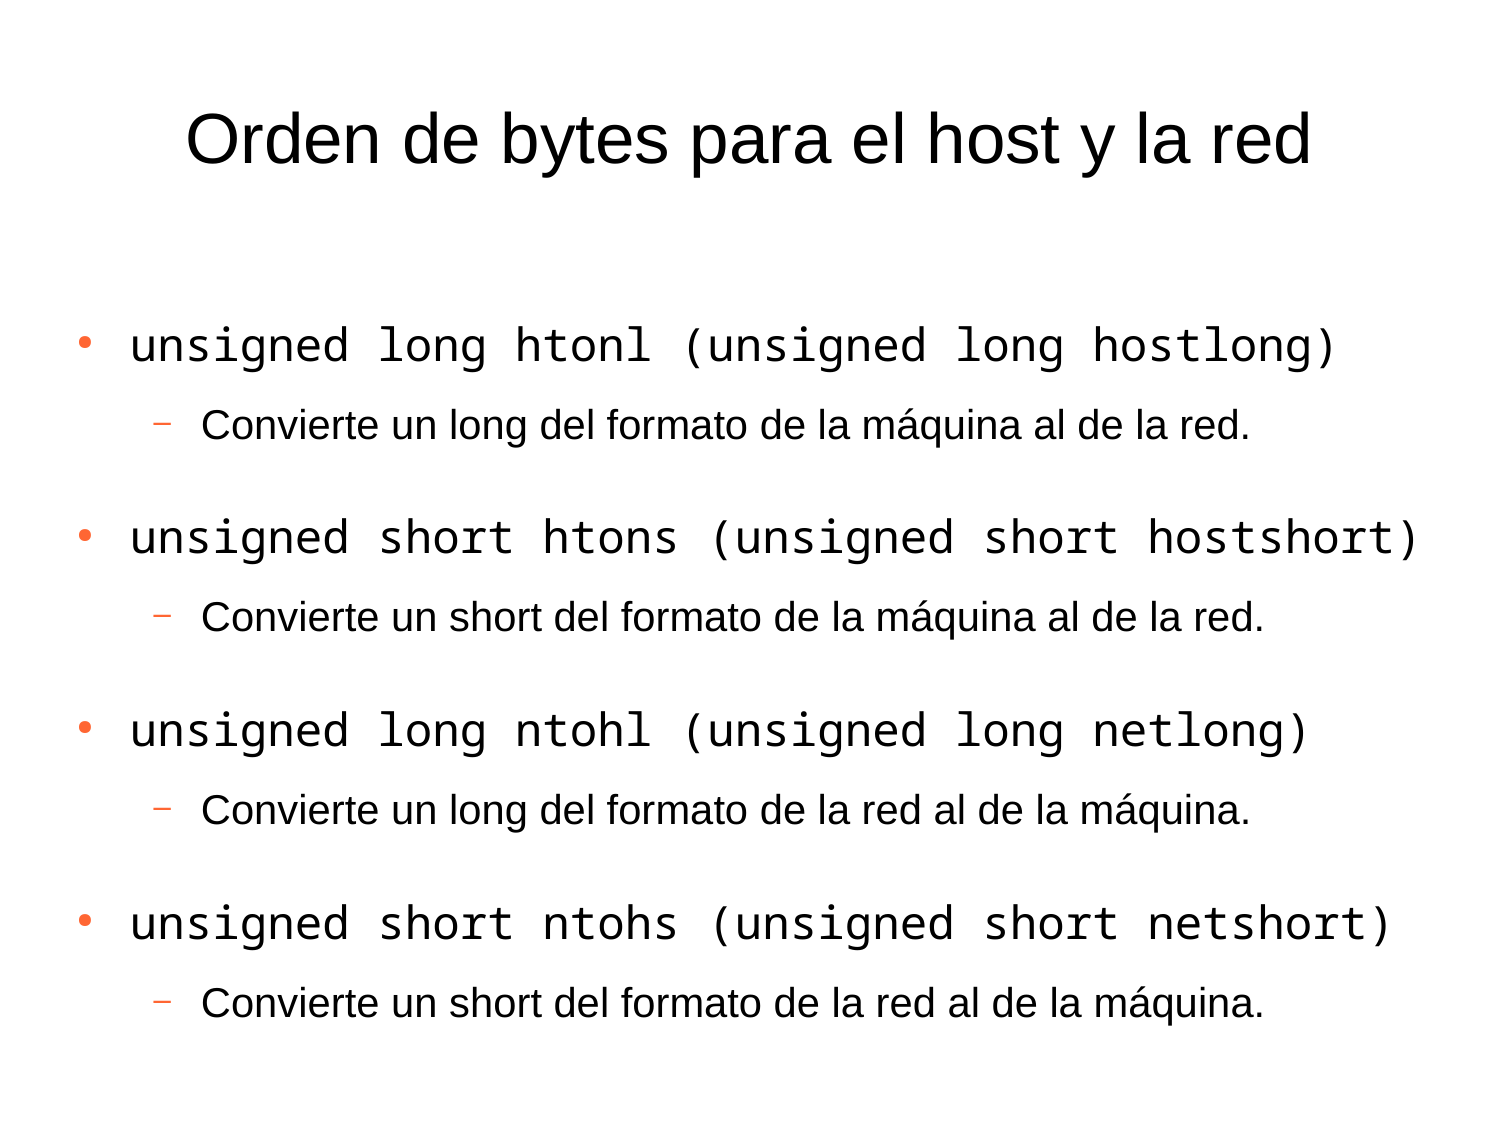

# Orden de bytes para el host y la red
unsigned long htonl (unsigned long hostlong)
Convierte un long del formato de la máquina al de la red.
unsigned short htons (unsigned short hostshort)
Convierte un short del formato de la máquina al de la red.
unsigned long ntohl (unsigned long netlong)
Convierte un long del formato de la red al de la máquina.
unsigned short ntohs (unsigned short netshort)
Convierte un short del formato de la red al de la máquina.